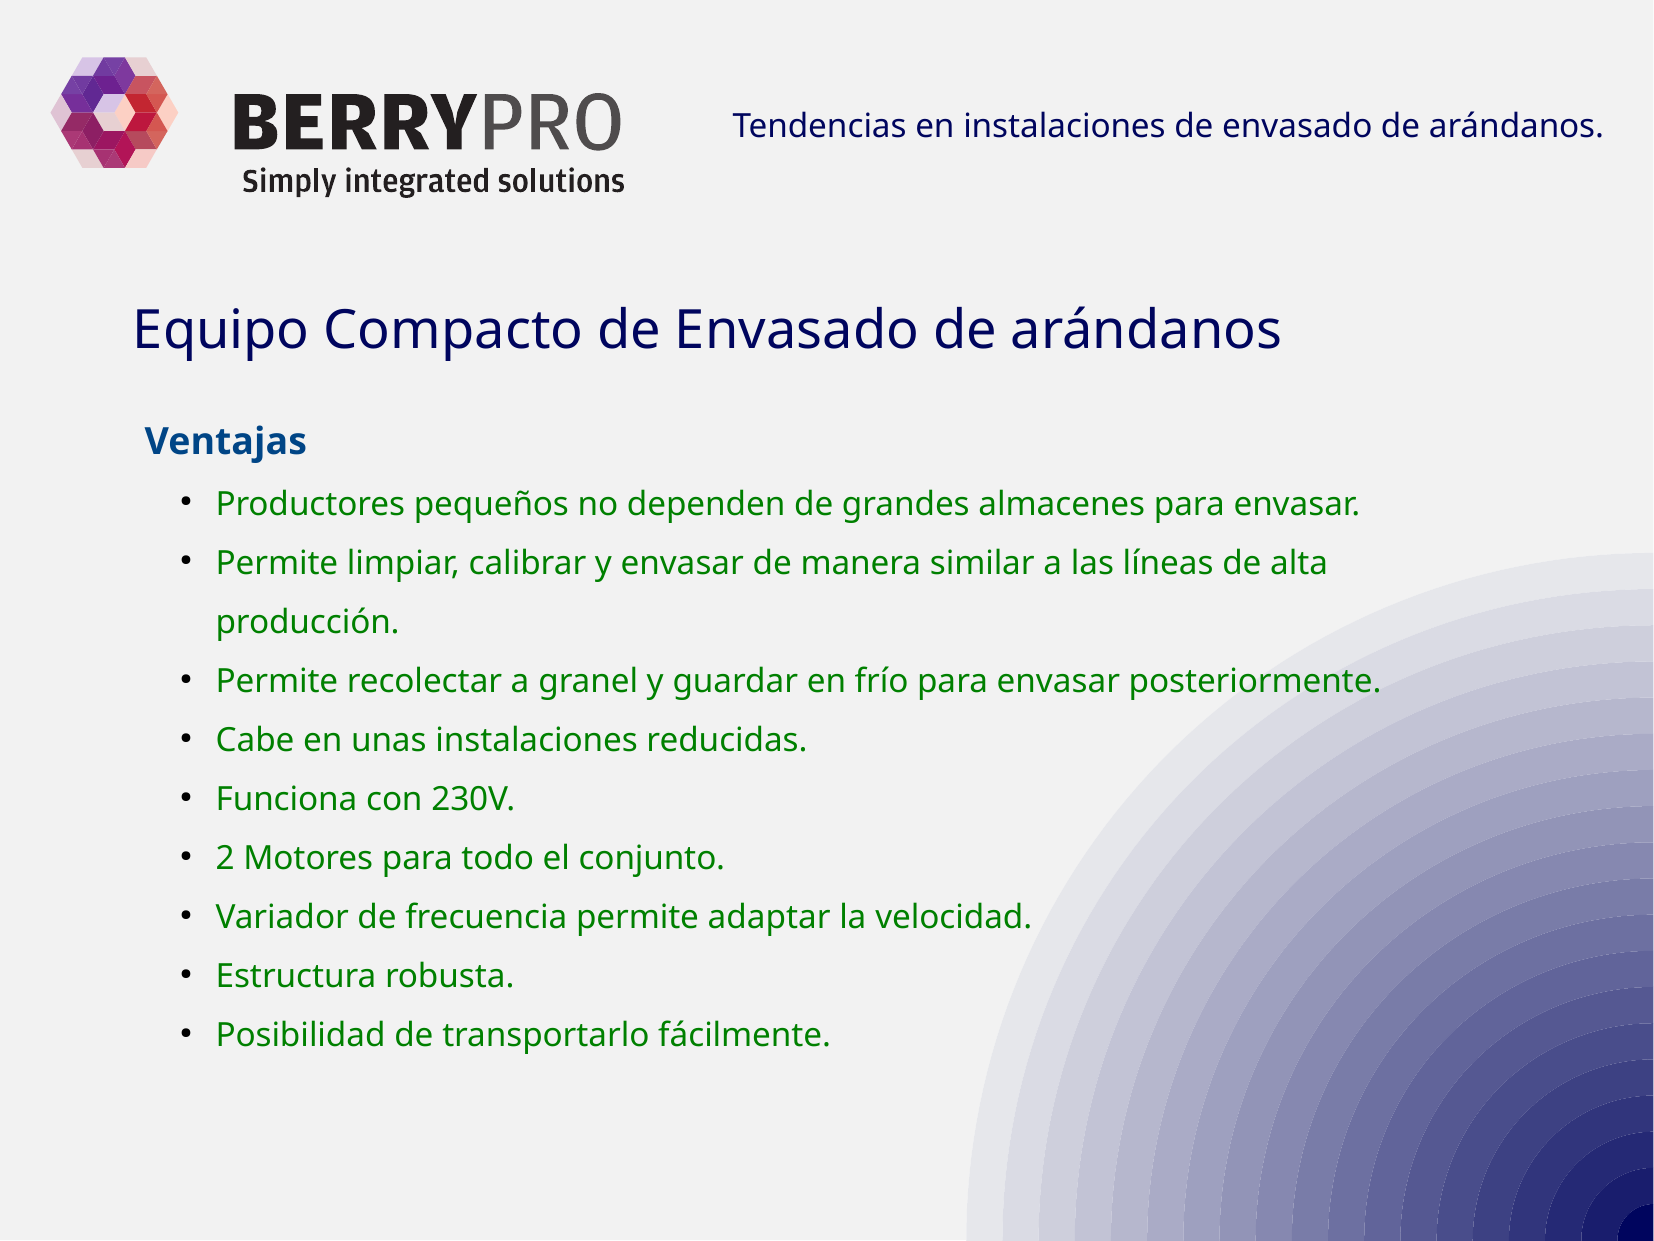

Tendencias en instalaciones de envasado de arándanos.
Equipo Compacto de Envasado de arándanos
Ventajas
Productores pequeños no dependen de grandes almacenes para envasar.
Permite limpiar, calibrar y envasar de manera similar a las líneas de alta producción.
Permite recolectar a granel y guardar en frío para envasar posteriormente.
Cabe en unas instalaciones reducidas.
Funciona con 230V.
2 Motores para todo el conjunto.
Variador de frecuencia permite adaptar la velocidad.
Estructura robusta.
Posibilidad de transportarlo fácilmente.